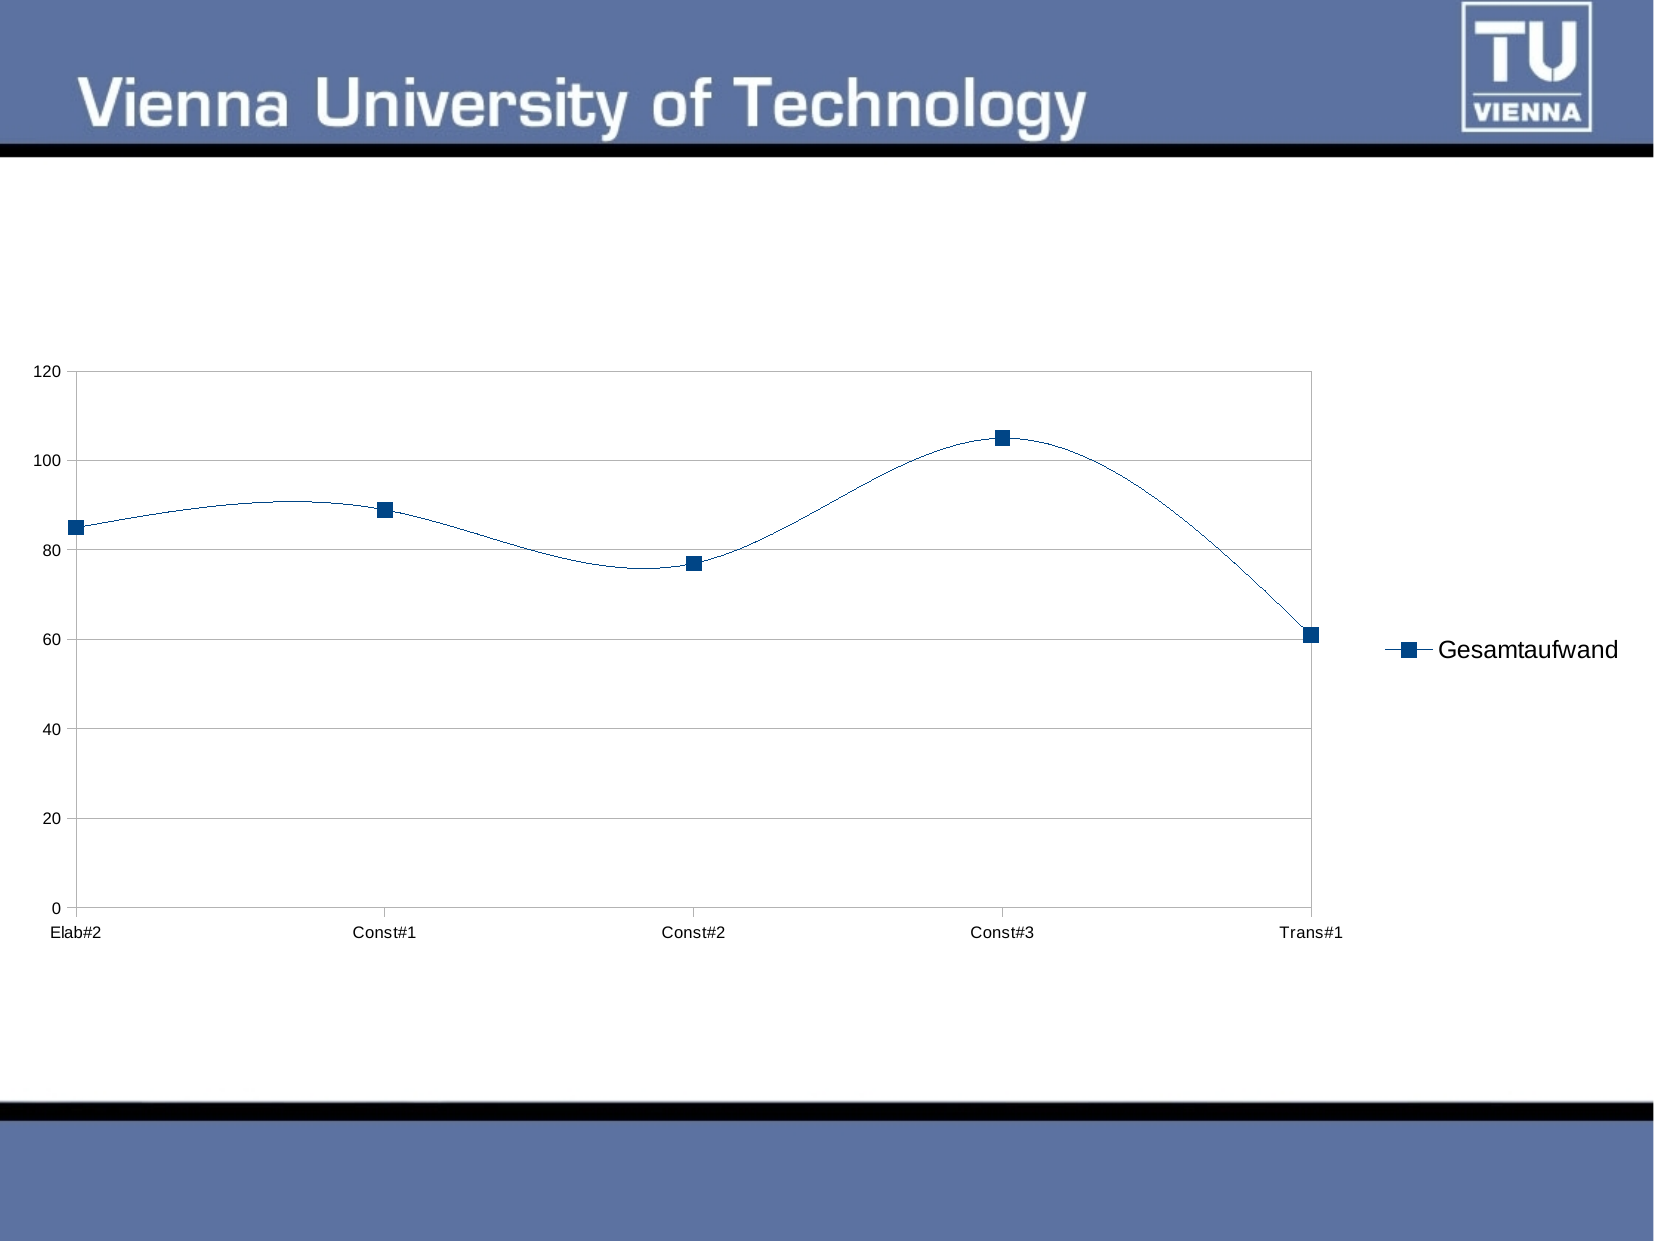

#
### Chart
| Category | Gesamtaufwand |
|---|---|
| Elab#2 | 85.0 |
| Const#1 | 89.0 |
| Const#2 | 77.0 |
| Const#3 | 105.0 |
| Trans#1 | 61.0 |